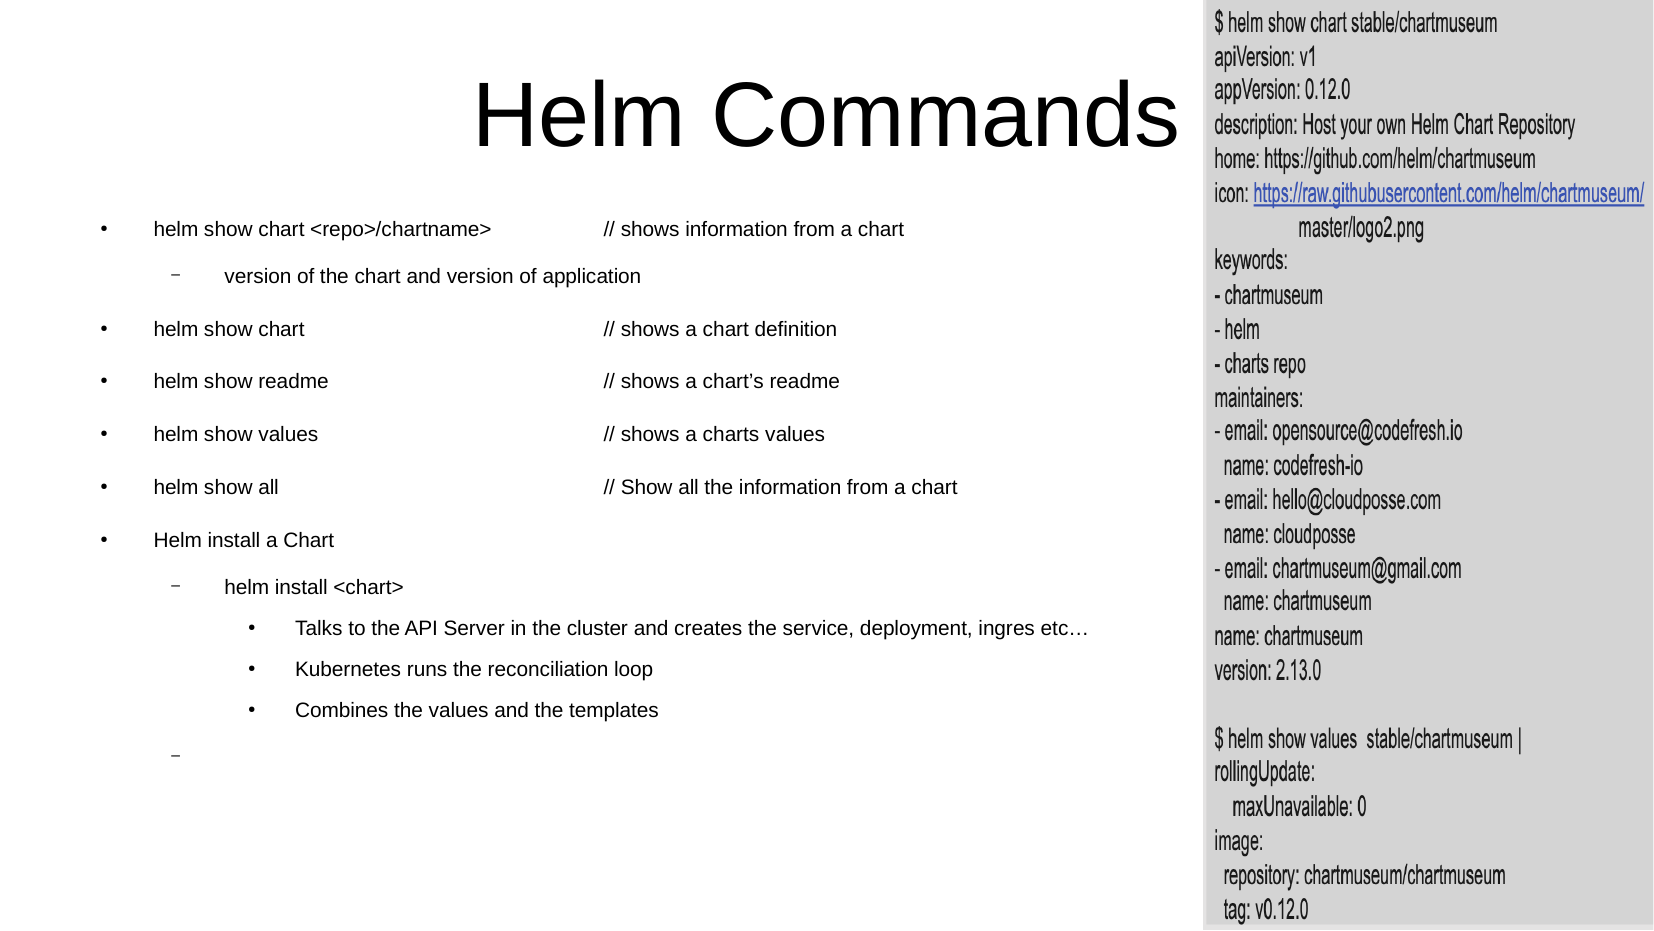

# Helm Commands
helm show chart <repo>/chartname>		// shows information from a chart
version of the chart and version of application
helm show chart				// shows a chart definition
helm show readme				// shows a chart’s readme
helm show values				// shows a charts values
helm show all					// Show all the information from a chart
Helm install a Chart
helm install <chart>
Talks to the API Server in the cluster and creates the service, deployment, ingres etc…
Kubernetes runs the reconciliation loop
Combines the values and the templates